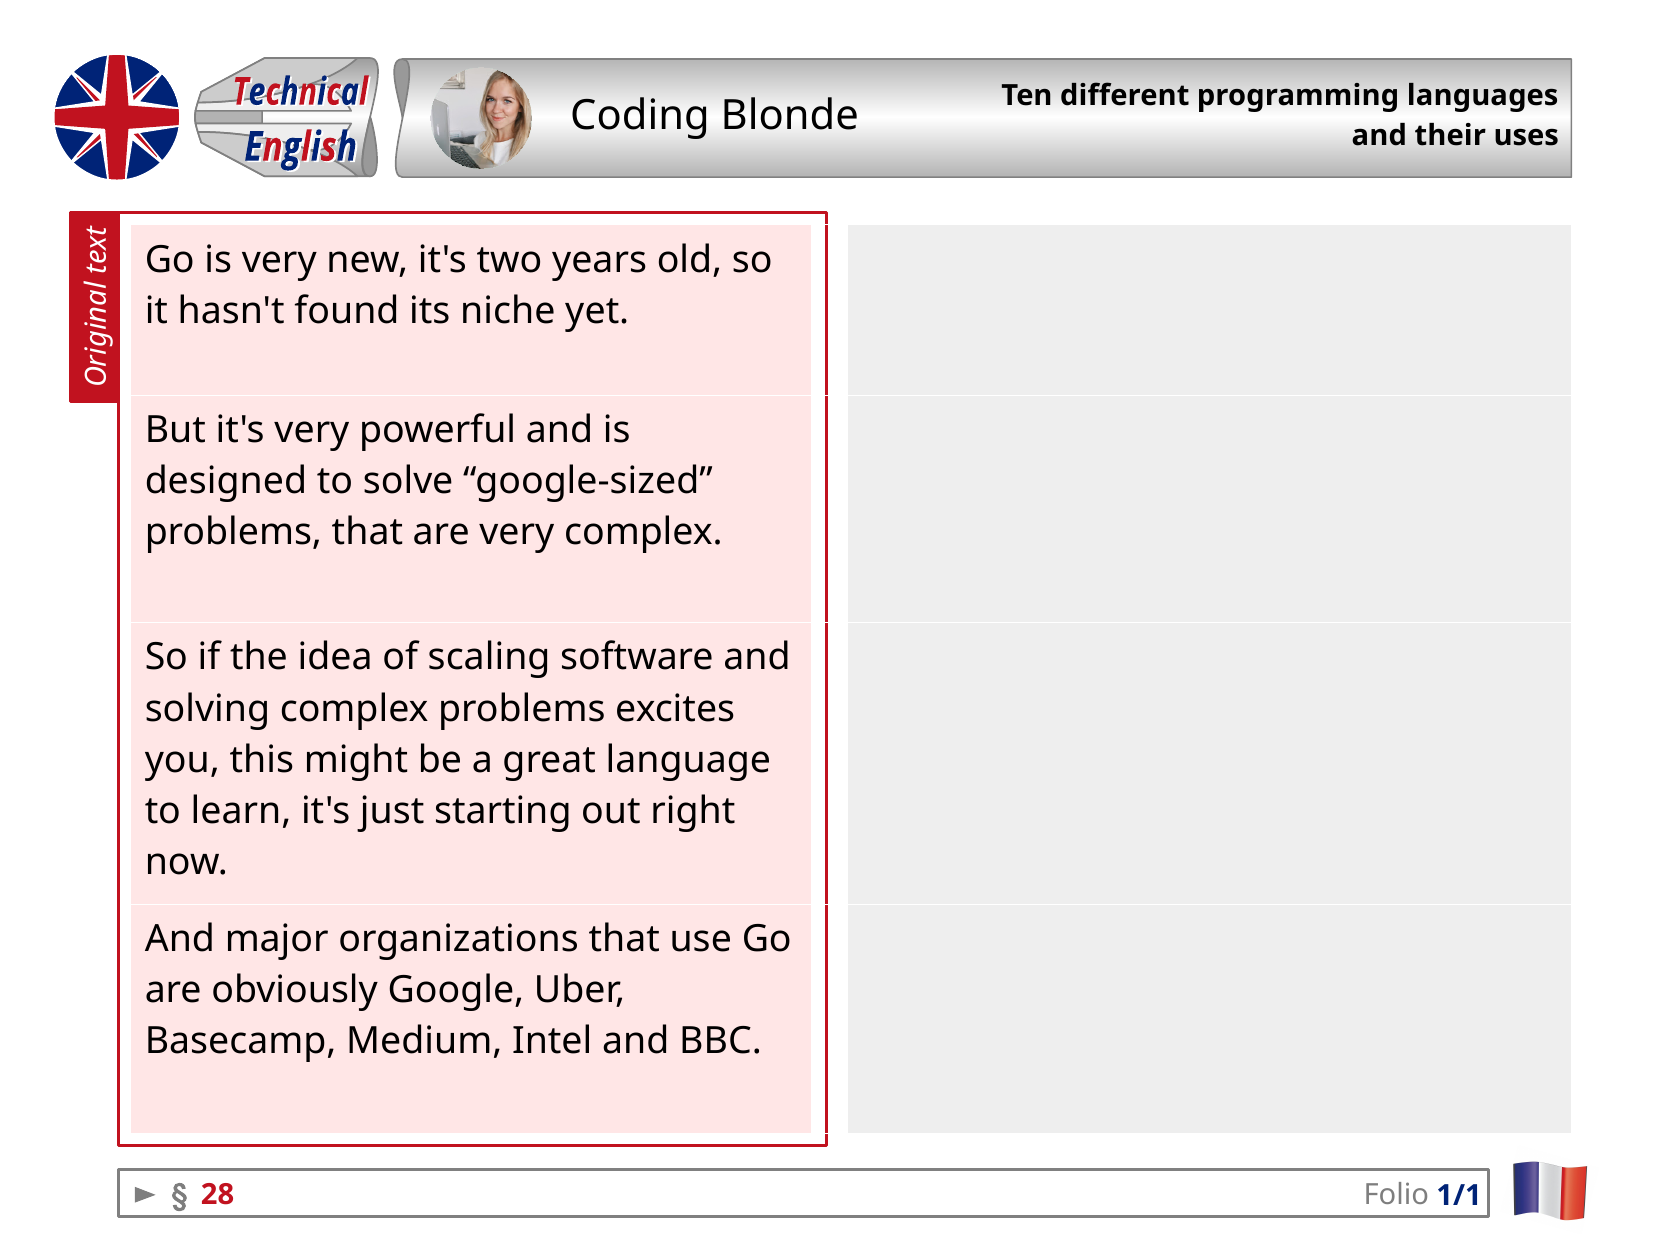

#
| Go is very new, it's two years old, so it hasn't found its niche yet. | | |
| --- | --- | --- |
| But it's very powerful and is designed to solve “google-sized” problems, that are very complex. | | |
| So if the idea of scaling software and solving complex problems excites you, this might be a great language to learn, it's just starting out right now. | | |
| And major organizations that use Go are obviously Google, Uber, Basecamp, Medium, Intel and BBC. | | |
28
1/1